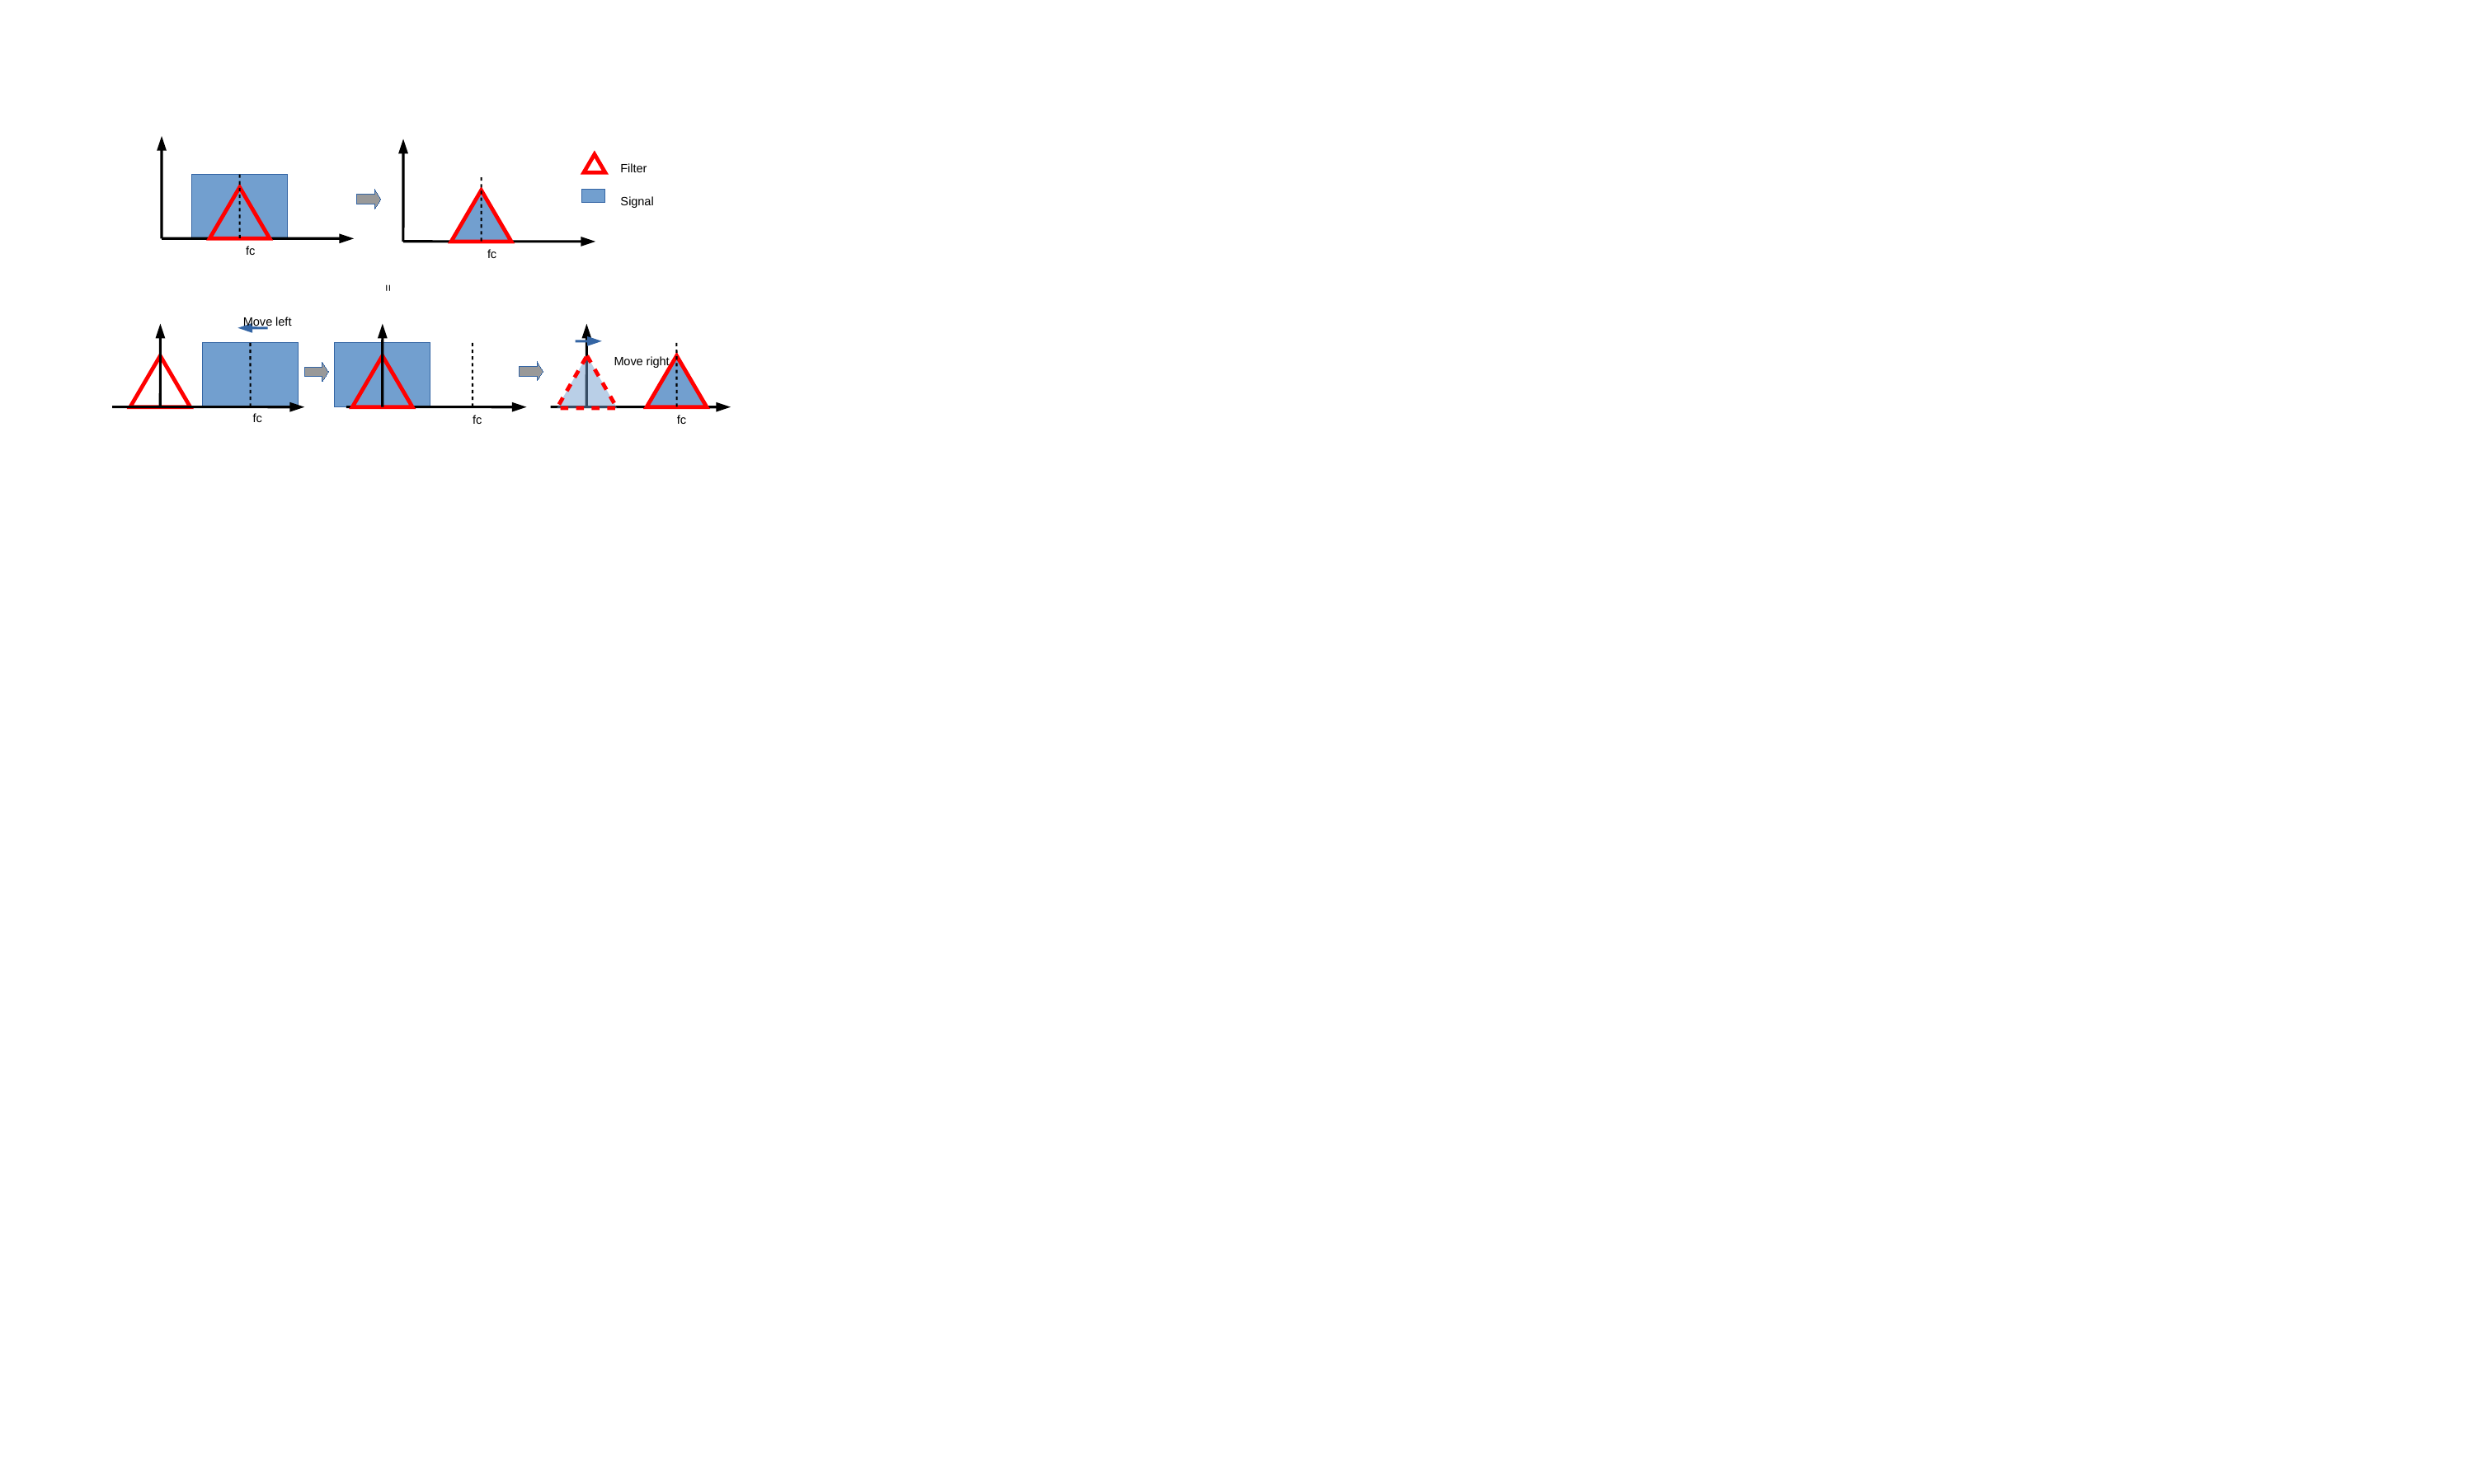

Filter
Signal
fc
fc
=
Move left
Move right
fc
fc
fc